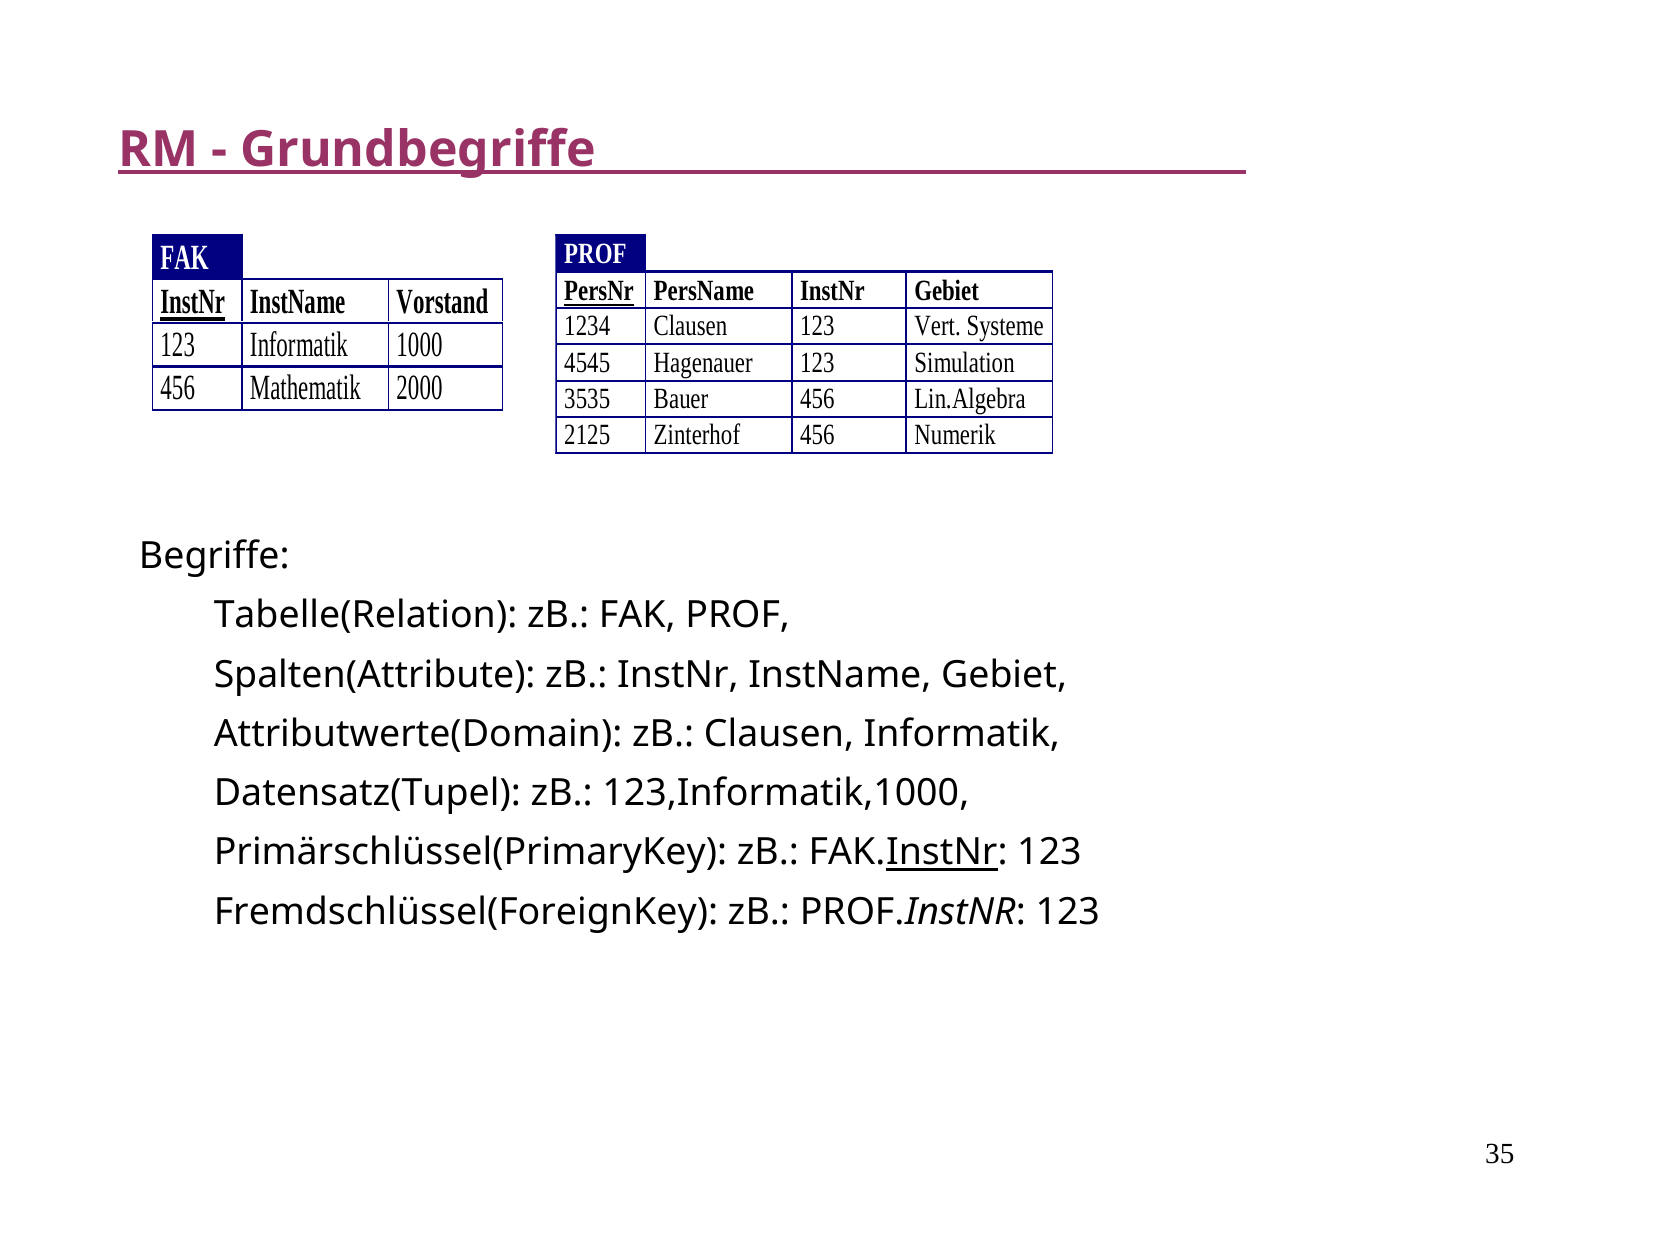

# RM - Grundbegriffe
Begriffe:
Tabelle(Relation): zB.: FAK, PROF,
Spalten(Attribute): zB.: InstNr, InstName, Gebiet,
Attributwerte(Domain): zB.: Clausen, Informatik,
Datensatz(Tupel): zB.: 123,Informatik,1000,
Primärschlüssel(PrimaryKey): zB.: FAK.InstNr: 123
Fremdschlüssel(ForeignKey): zB.: PROF.InstNR: 123
35